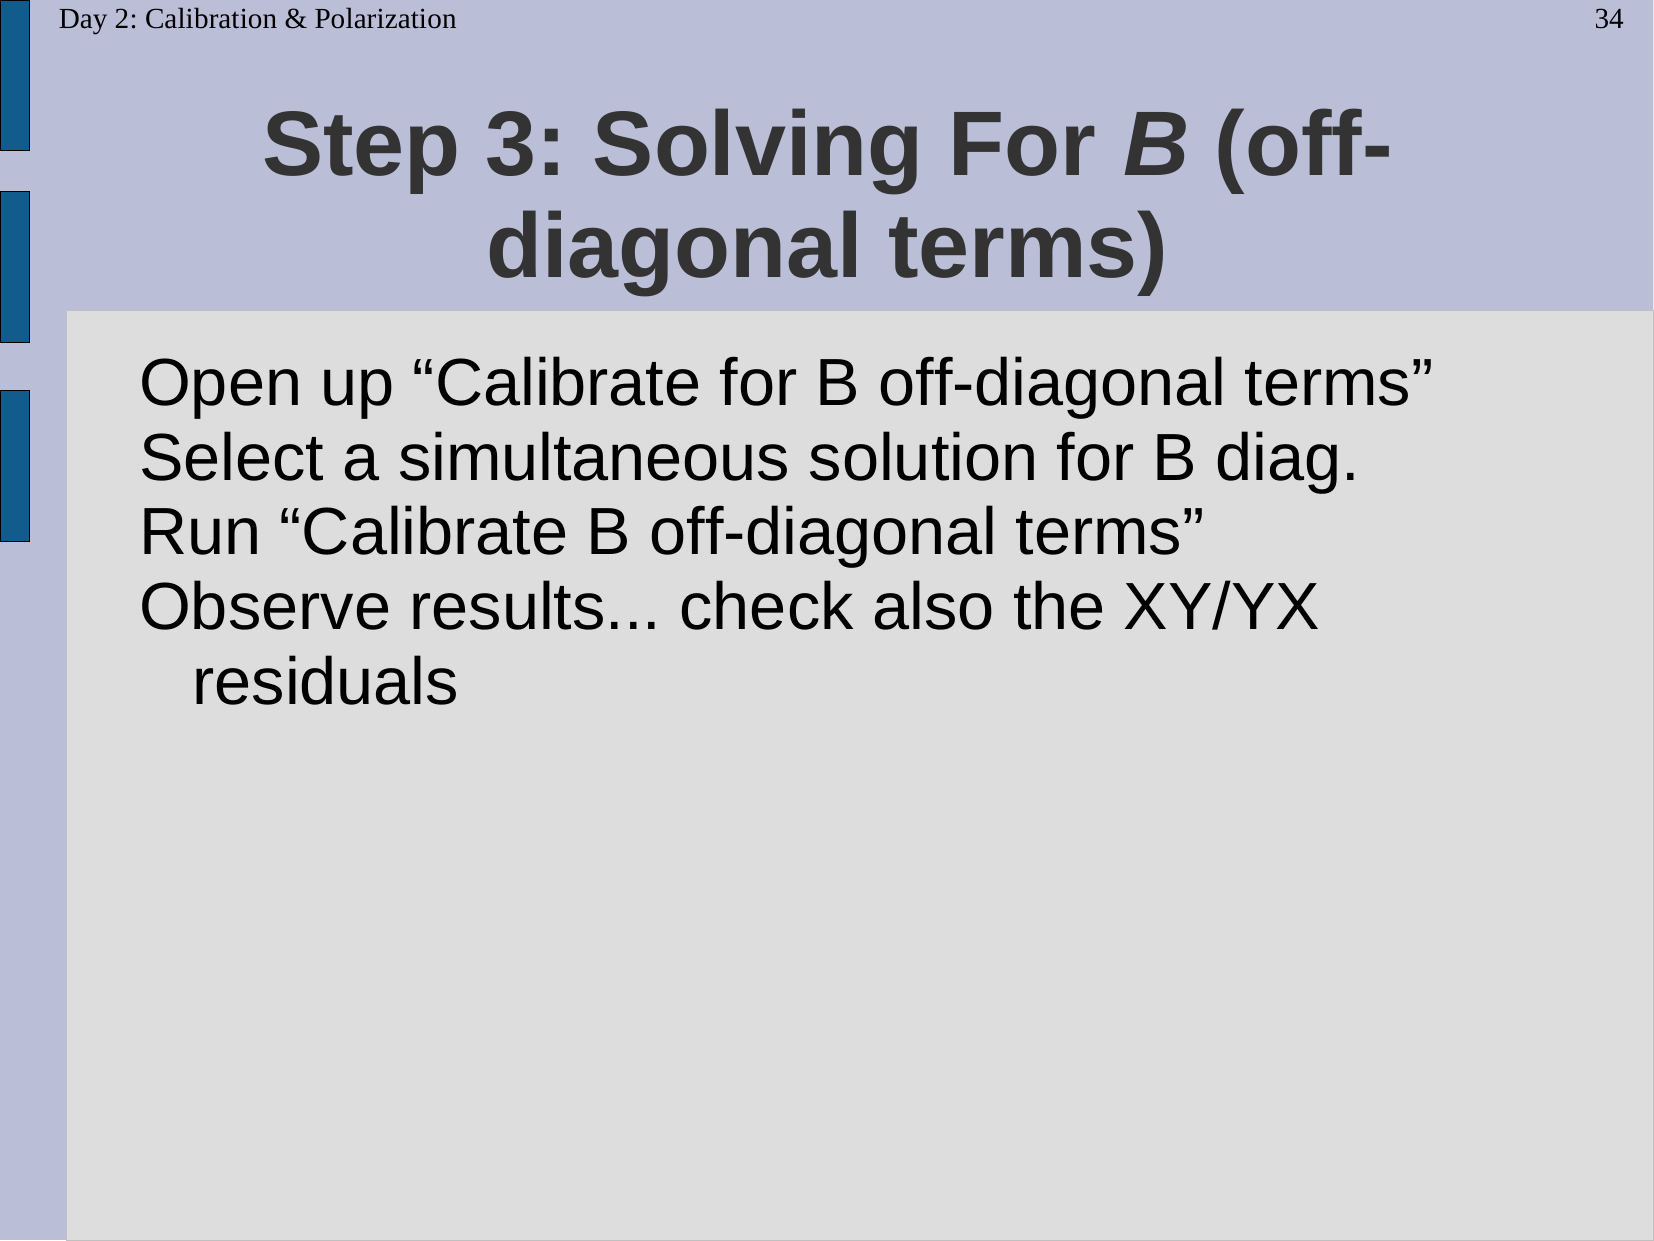

Day 2: Calibration & Polarization
34
# Step 3: Solving For B (off-diagonal terms)
Open up “Calibrate for B off-diagonal terms”
Select a simultaneous solution for B diag.
Run “Calibrate B off-diagonal terms”
Observe results... check also the XY/YX residuals